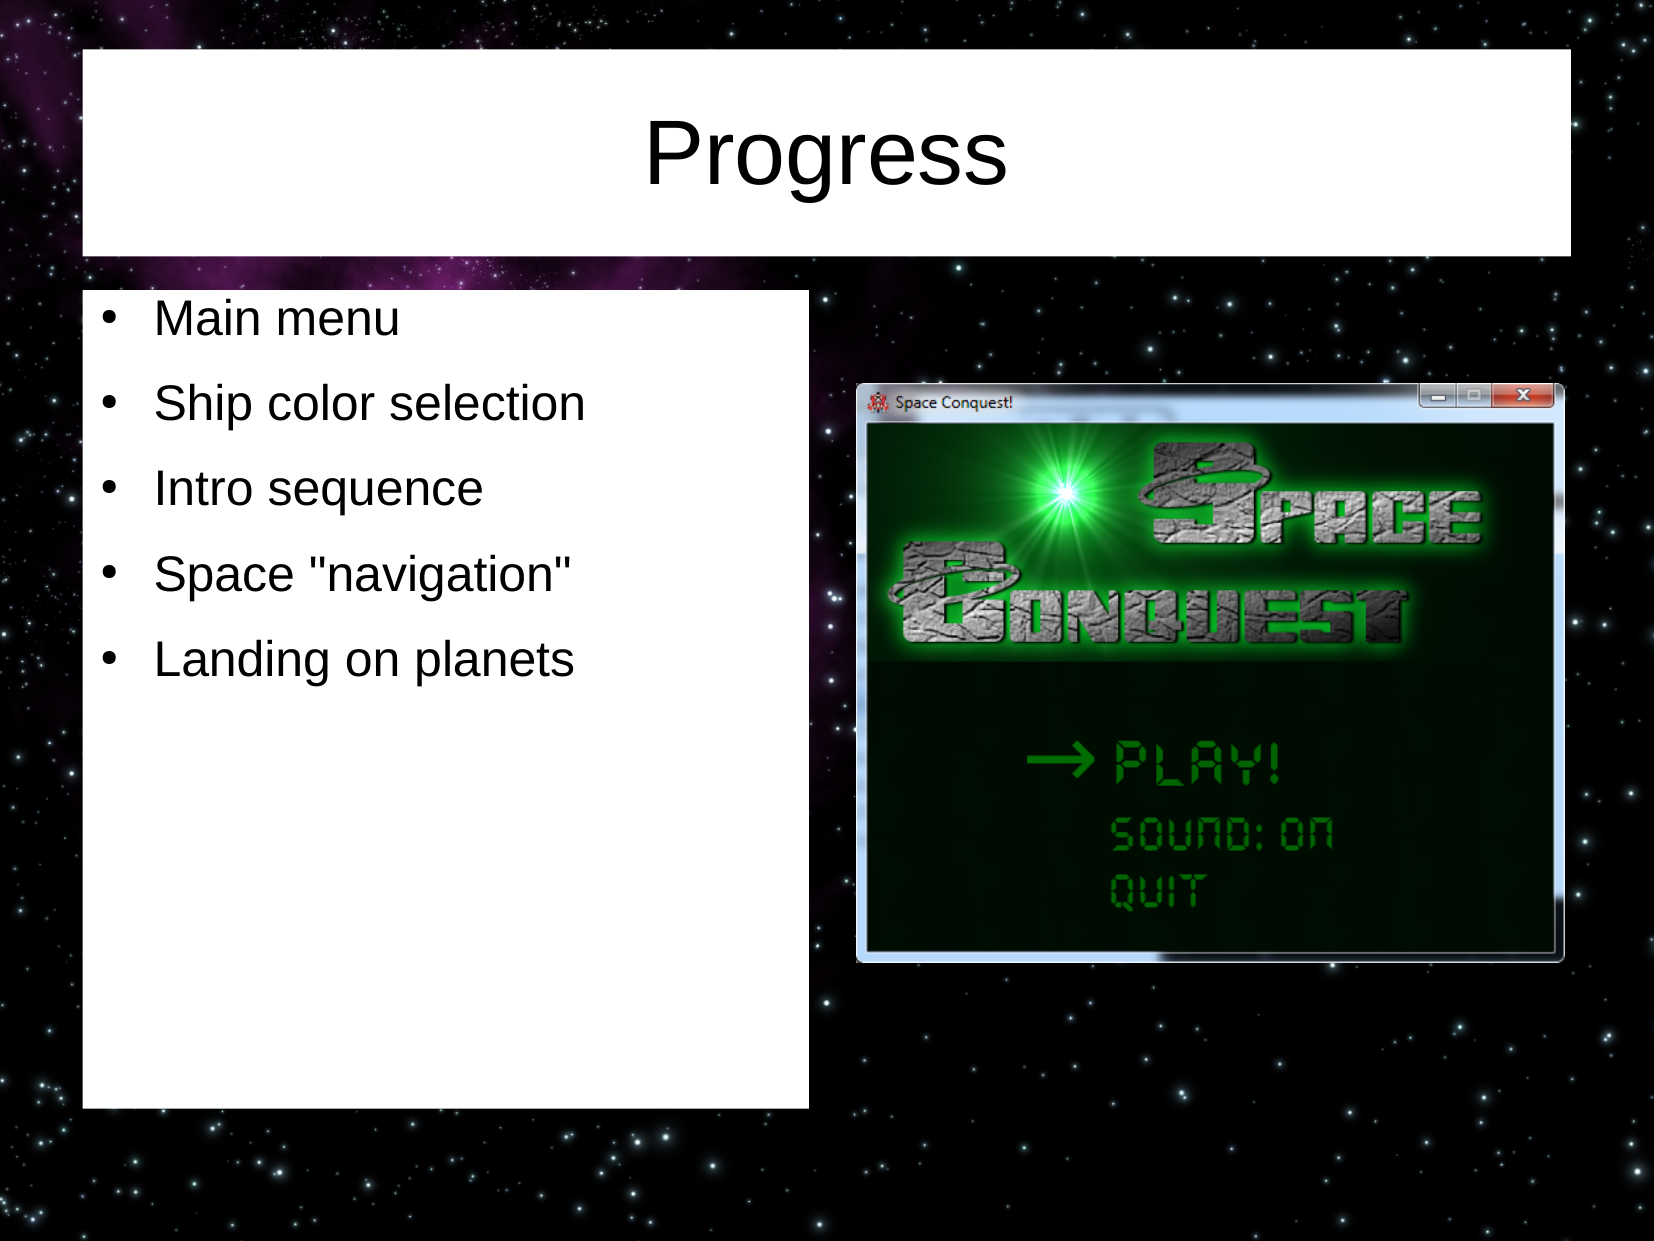

Progress
# Main menu
Ship color selection
Intro sequence
Space "navigation"
Landing on planets